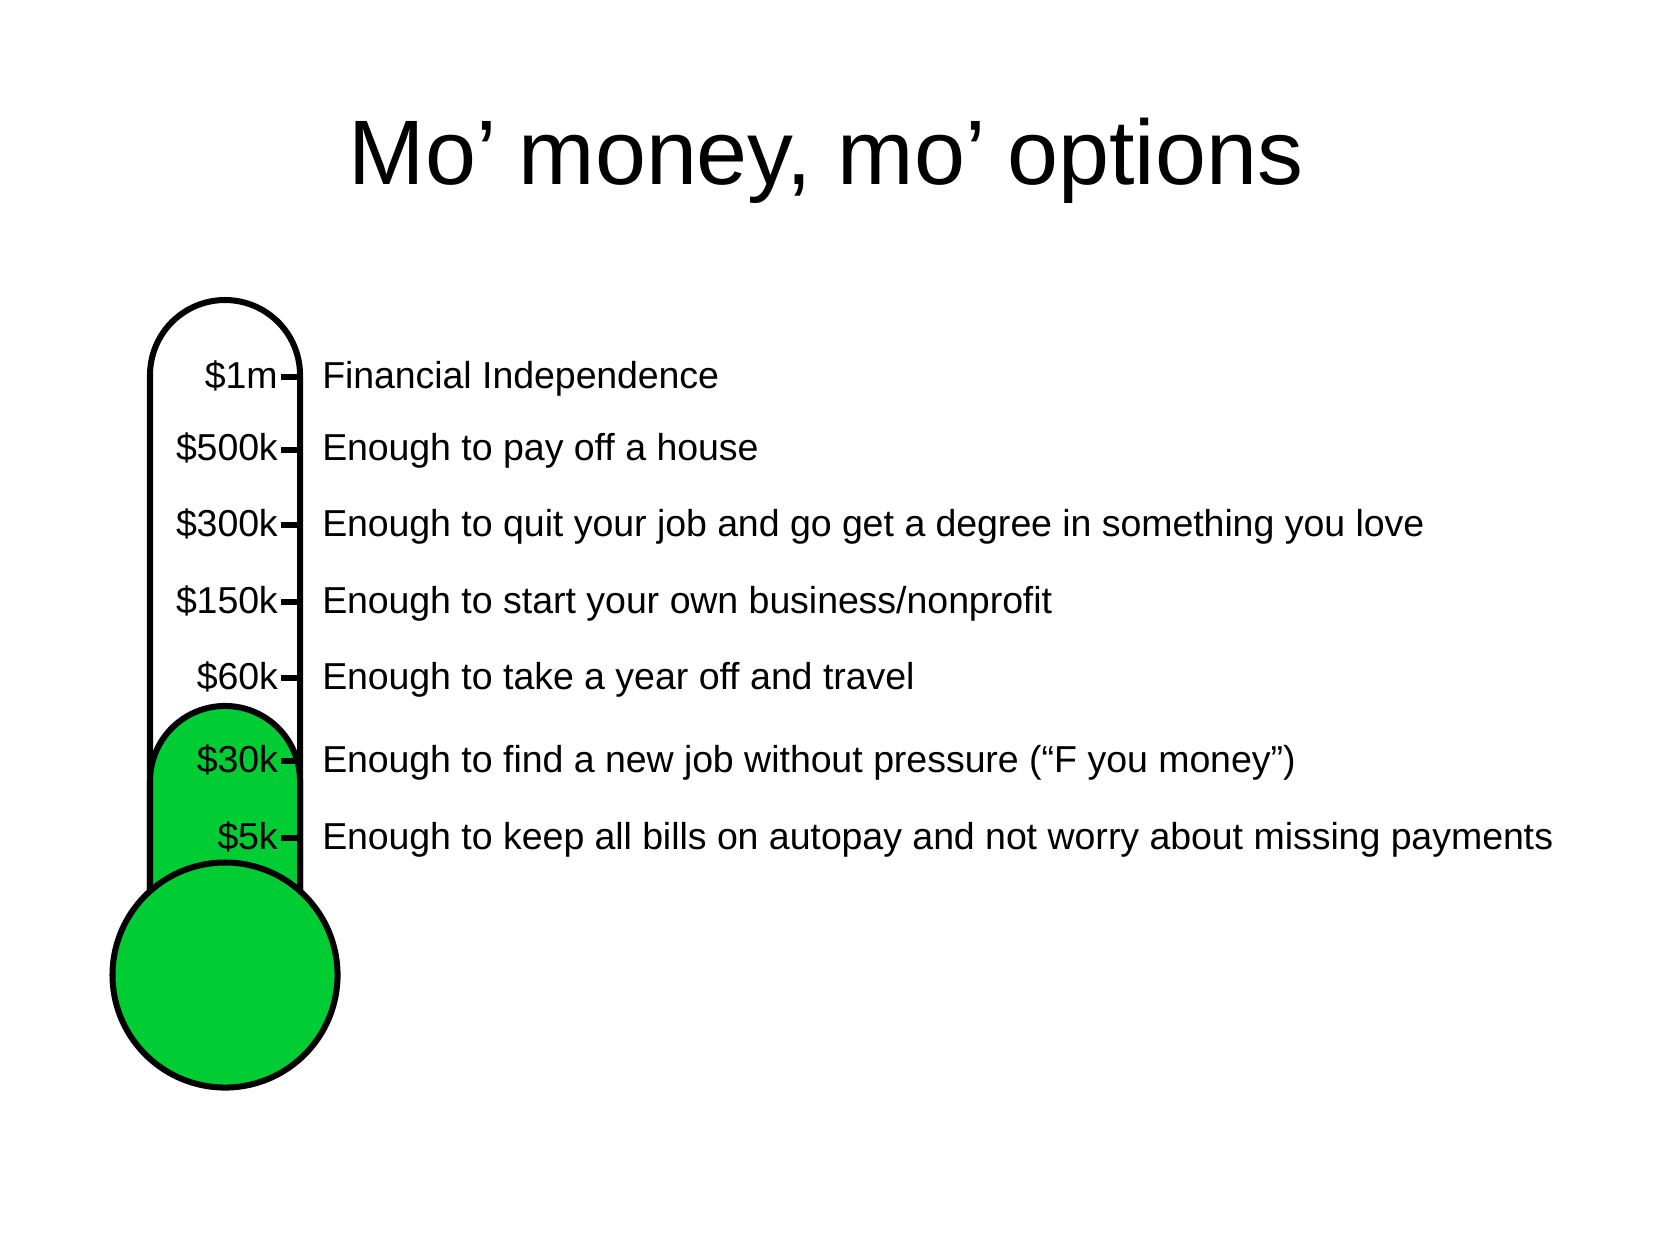

# Mo’ money, mo’ options
$1m
Financial Independence
$500k
Enough to pay off a house
$300k
Enough to quit your job and go get a degree in something you love
$150k
Enough to start your own business/nonprofit
$60k
Enough to take a year off and travel
$30k
Enough to find a new job without pressure (“F you money”)
$5k
Enough to keep all bills on autopay and not worry about missing payments